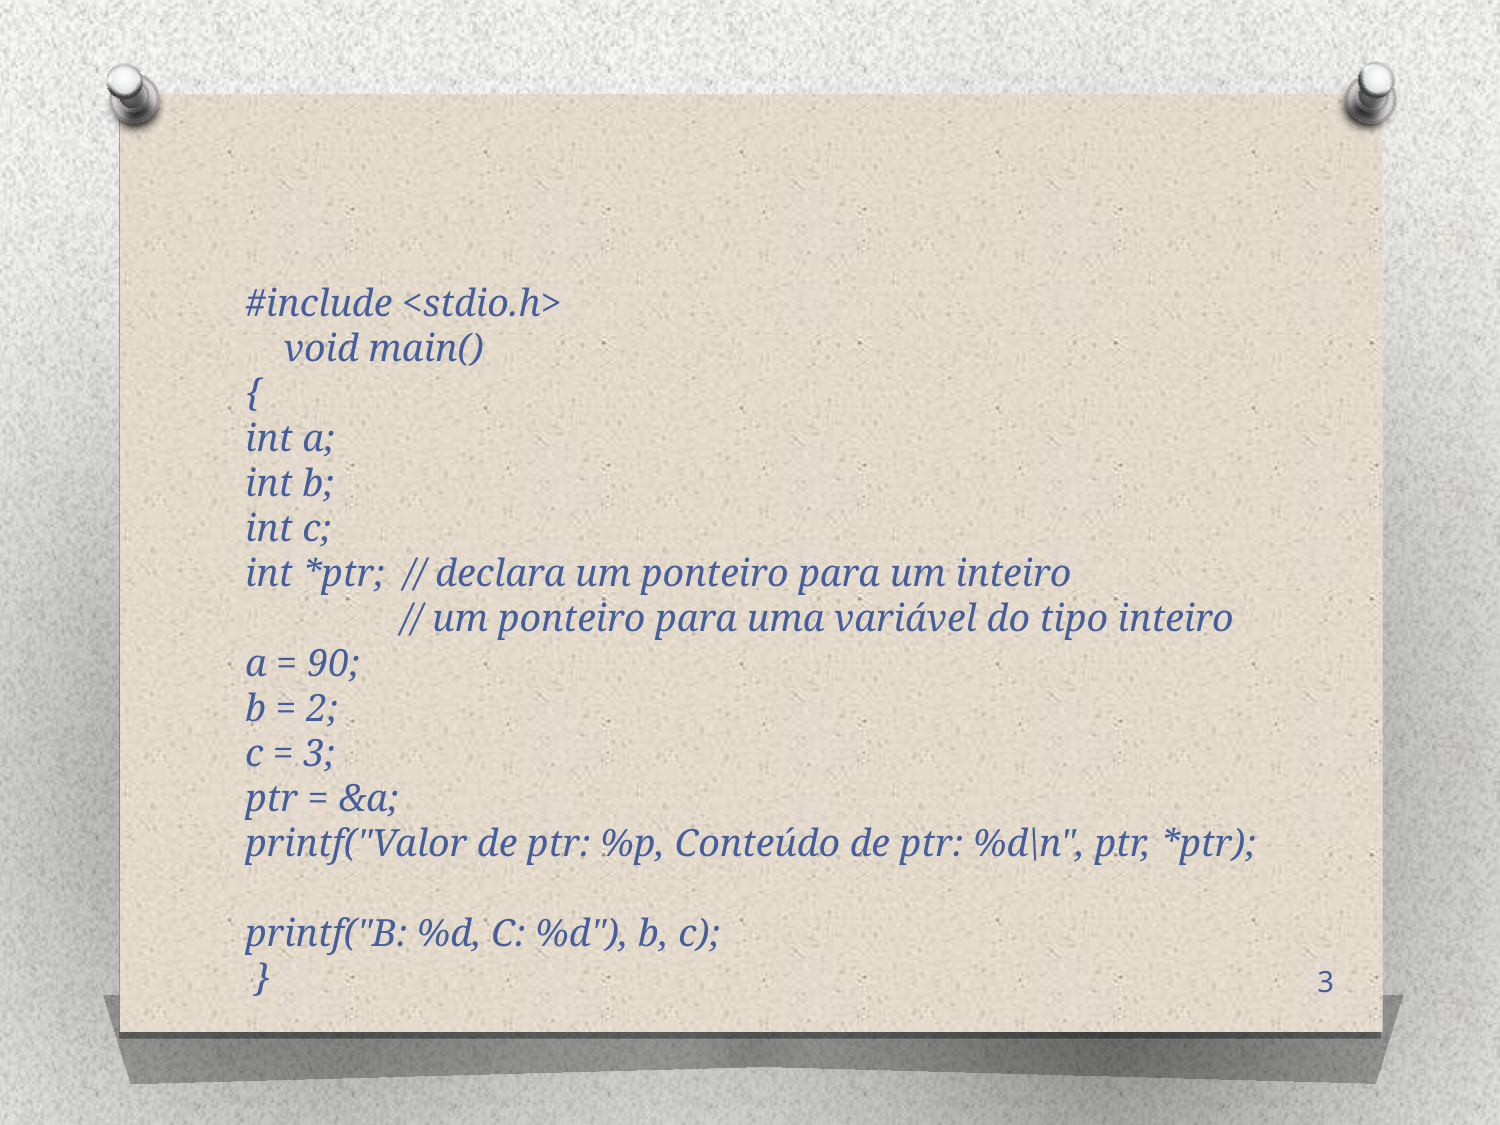

#include <stdio.h>
 void main()
{
int a;
int b;
int c;
int *ptr;  // declara um ponteiro para um inteiro
  // um ponteiro para uma variável do tipo inteiro
a = 90;
b = 2;
c = 3;
ptr = &a;
printf("Valor de ptr: %p, Conteúdo de ptr: %d\n", ptr, *ptr);
printf("B: %d, C: %d"), b, c);
 }